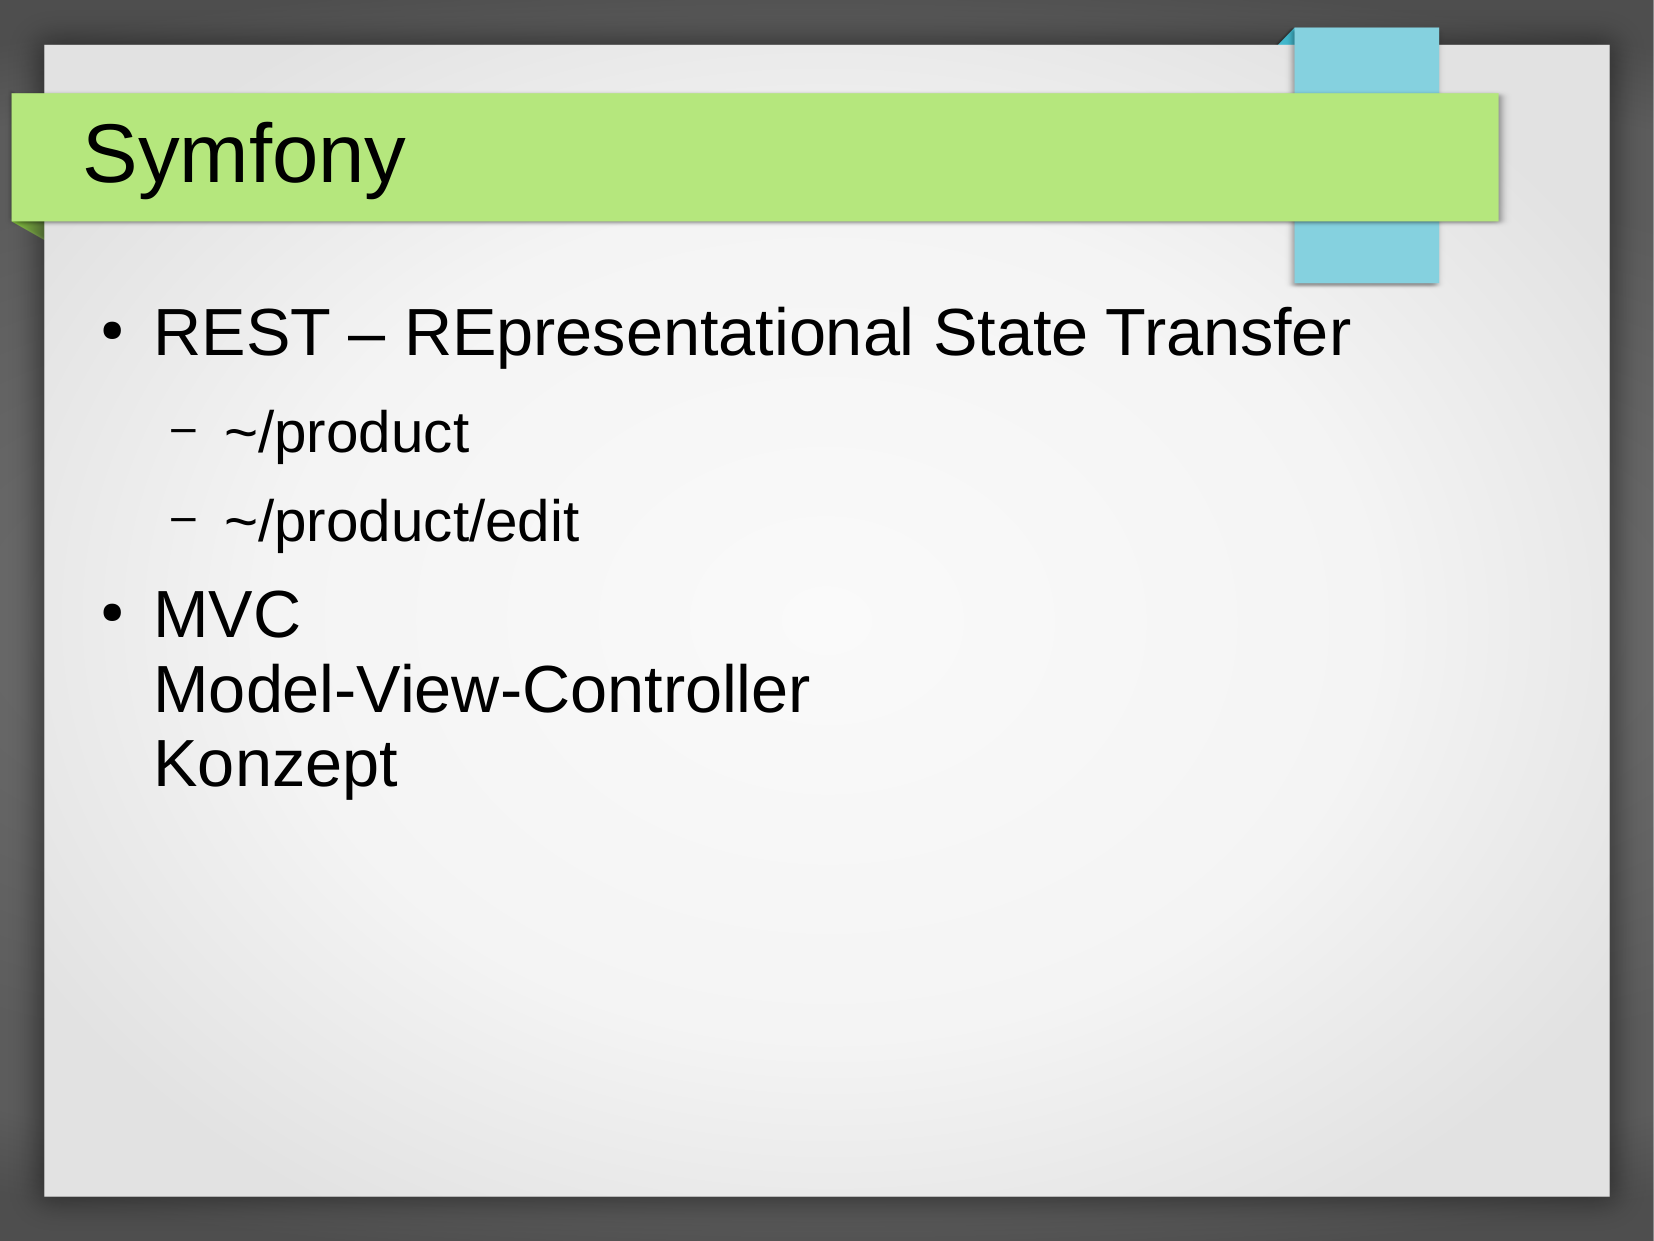

# Symfony
REST – REpresentational State Transfer
~/product
~/product/edit
MVC
Model-View-Controller
Konzept